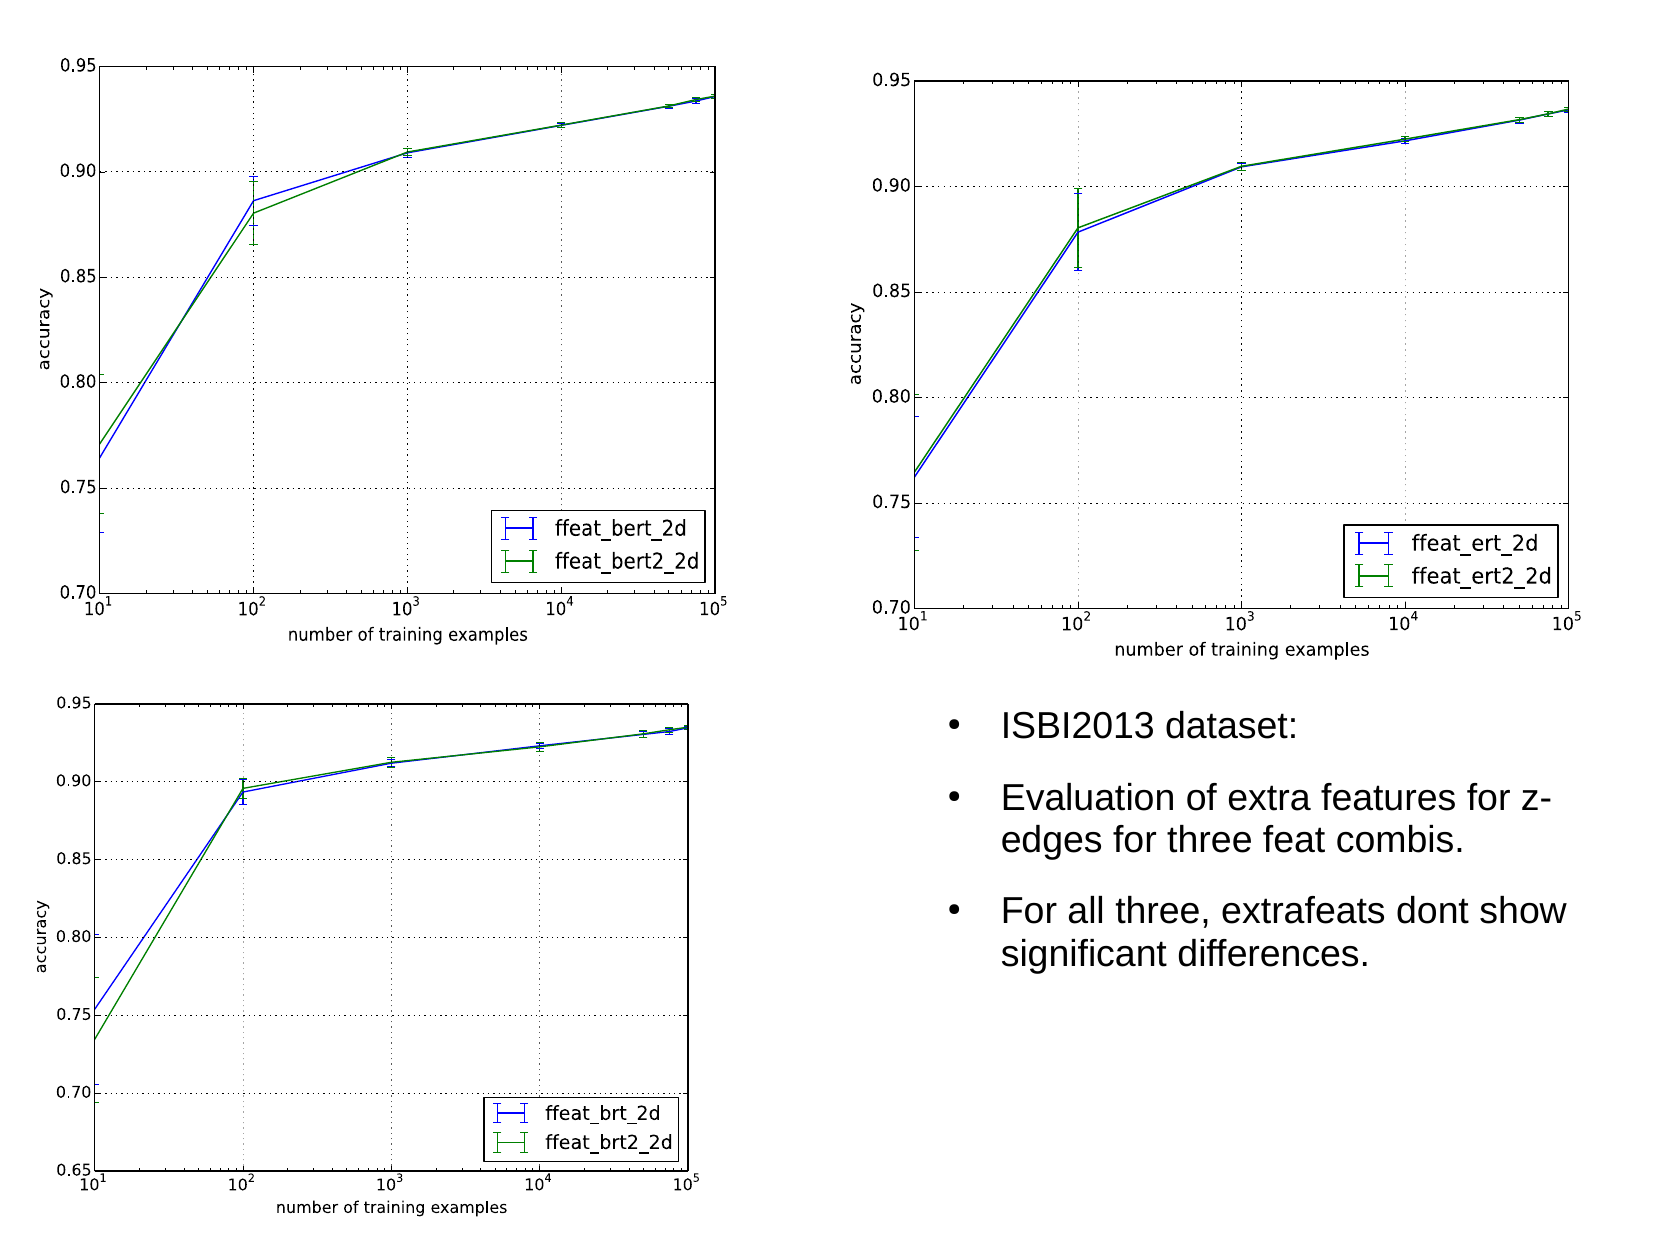

# ISBI2013 dataset:
Evaluation of extra features for z-edges for three feat combis.
For all three, extrafeats dont show significant differences.